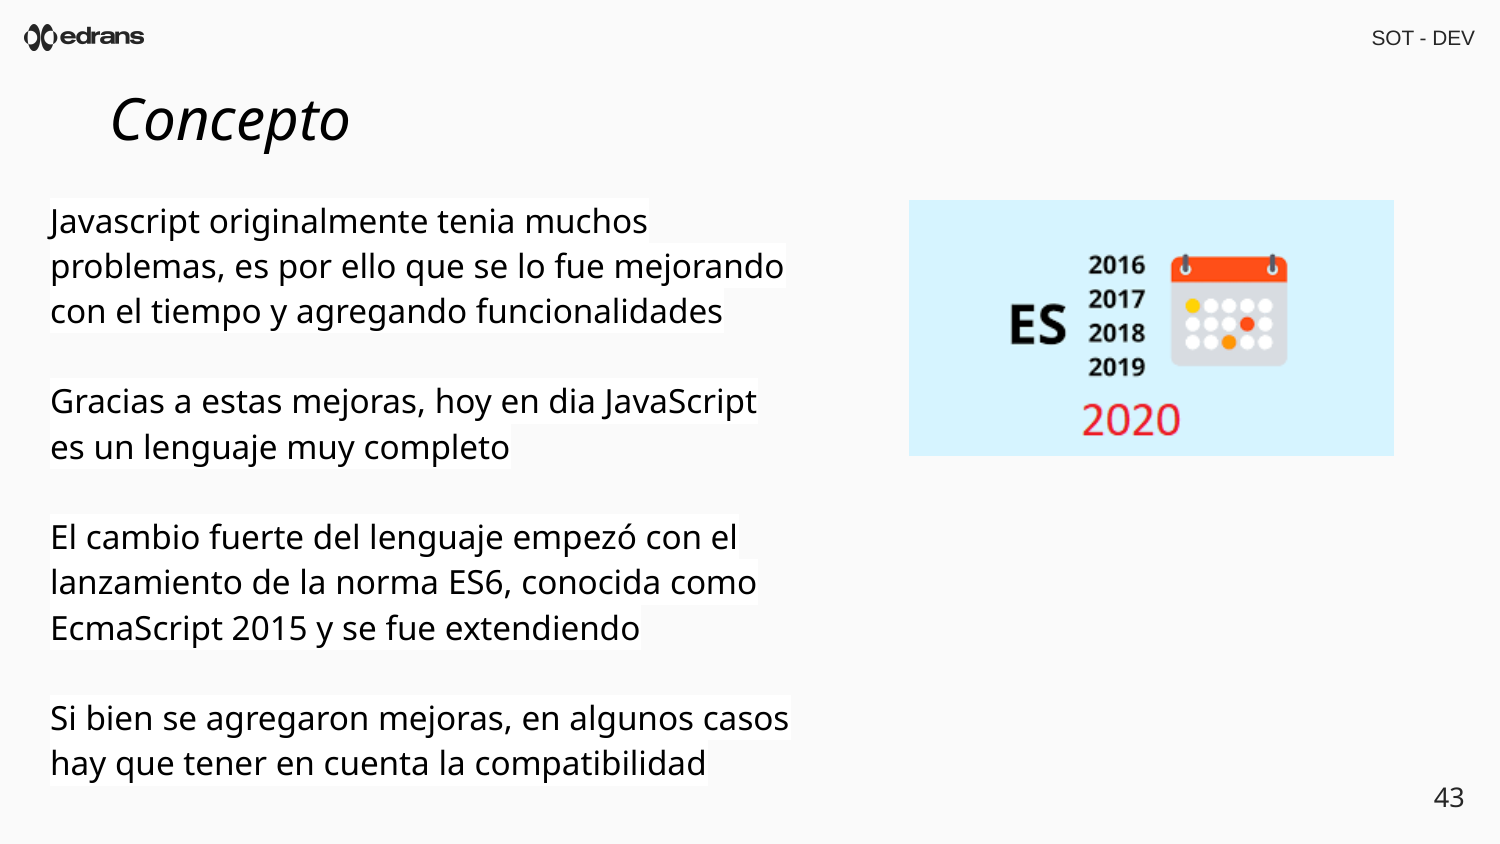

SOT - DEV
Concepto
Javascript originalmente tenia muchos problemas, es por ello que se lo fue mejorando con el tiempo y agregando funcionalidades
Gracias a estas mejoras, hoy en dia JavaScript es un lenguaje muy completo
El cambio fuerte del lenguaje empezó con el lanzamiento de la norma ES6, conocida como EcmaScript 2015 y se fue extendiendo
Si bien se agregaron mejoras, en algunos casos hay que tener en cuenta la compatibilidad